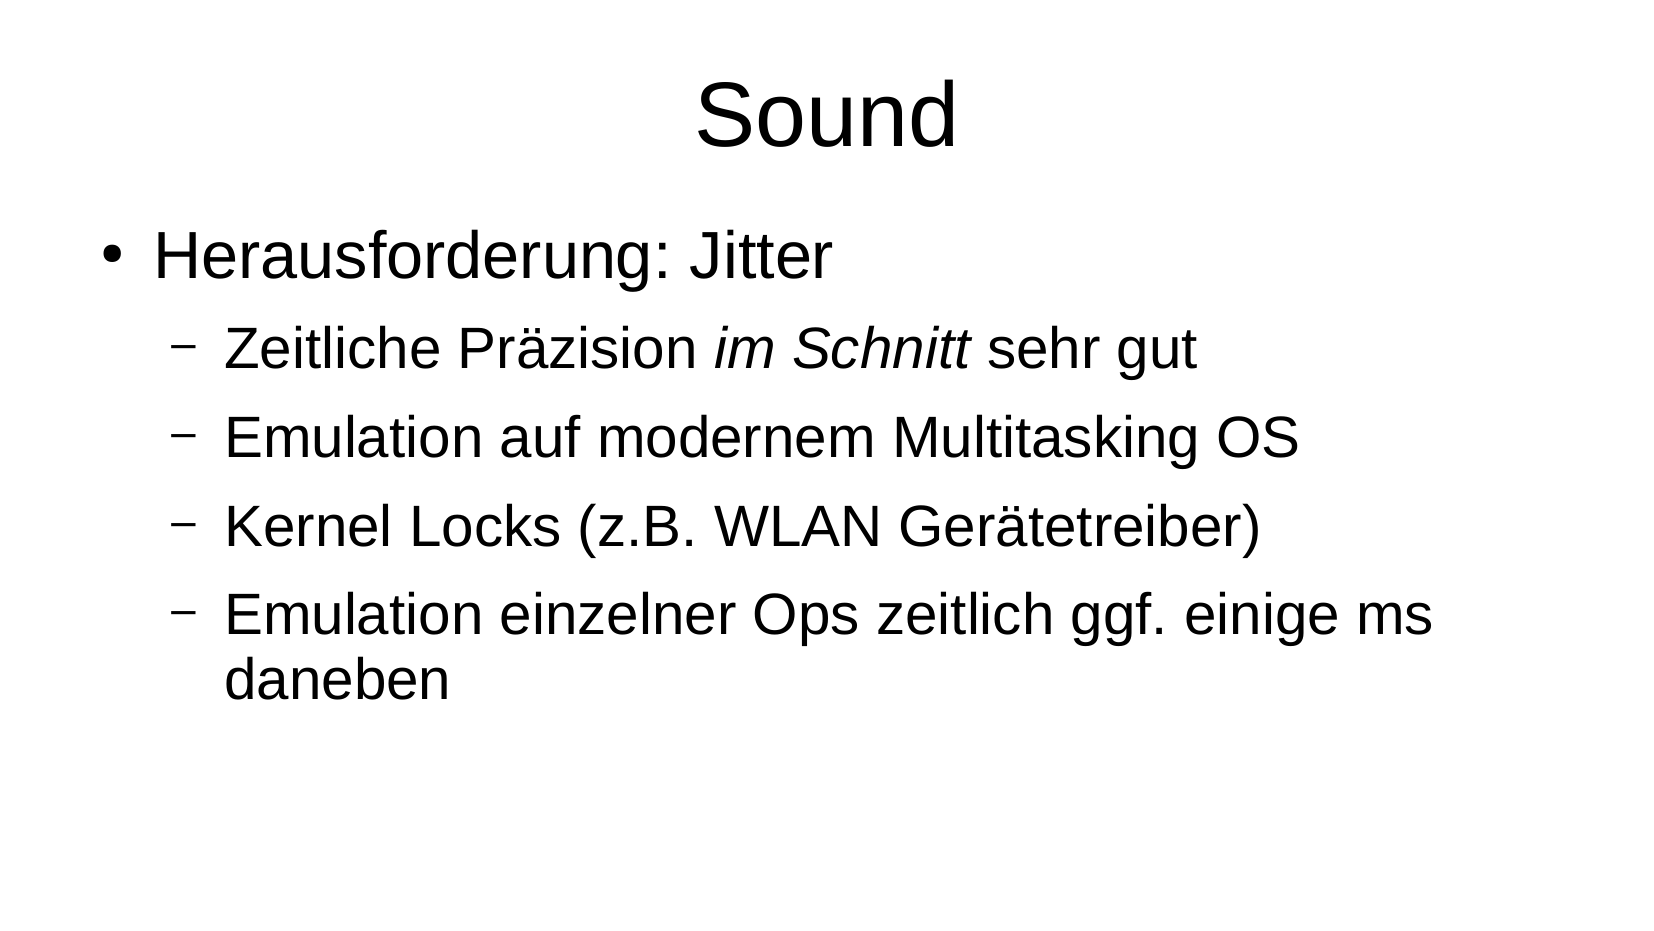

# Sound
Herausforderung: Jitter
Zeitliche Präzision im Schnitt sehr gut
Emulation auf modernem Multitasking OS
Kernel Locks (z.B. WLAN Gerätetreiber)
Emulation einzelner Ops zeitlich ggf. einige ms daneben